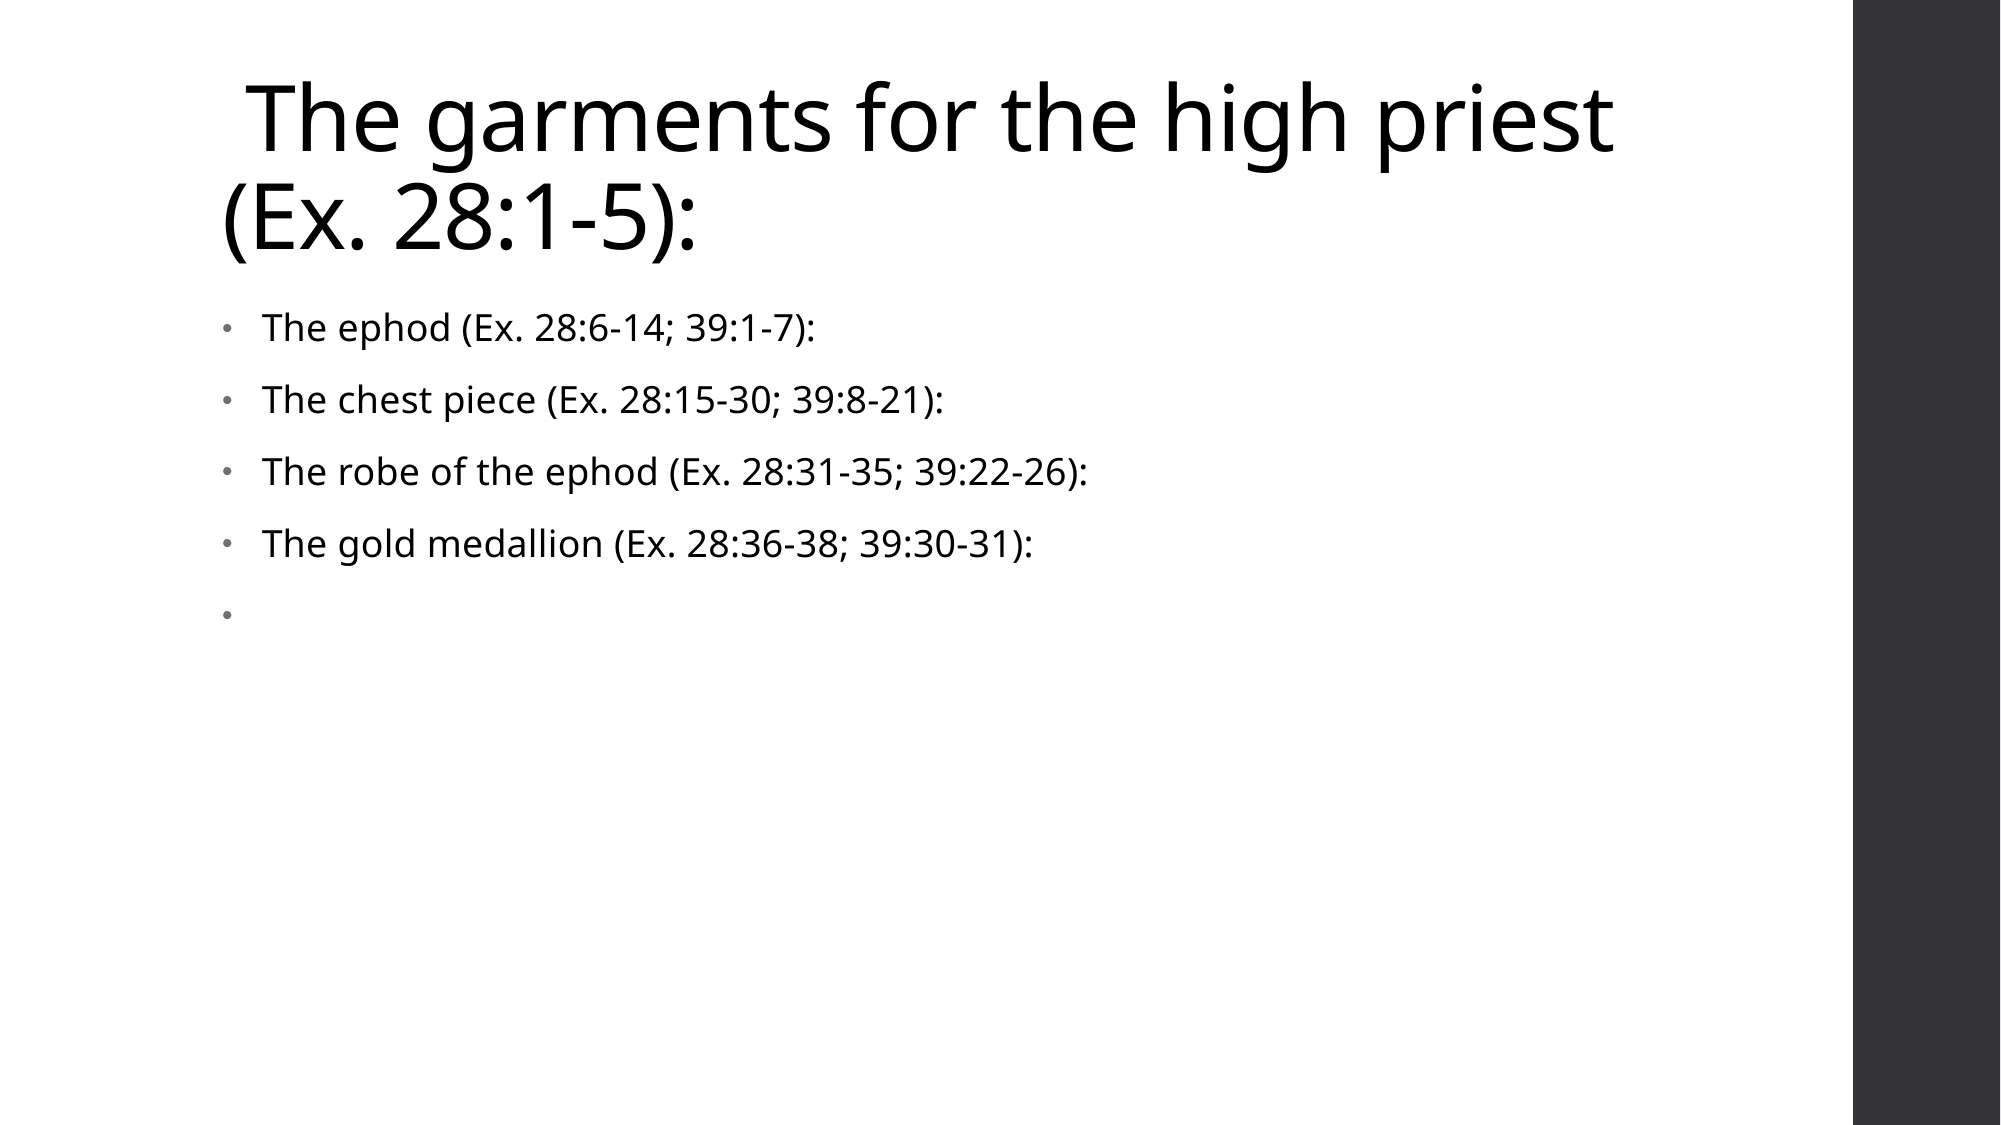

# The garments for the high priest (Ex. 28:1-5):
 The ephod (Ex. 28:6-14; 39:1-7):
 The chest piece (Ex. 28:15-30; 39:8-21):
 The robe of the ephod (Ex. 28:31-35; 39:22-26):
 The gold medallion (Ex. 28:36-38; 39:30-31):